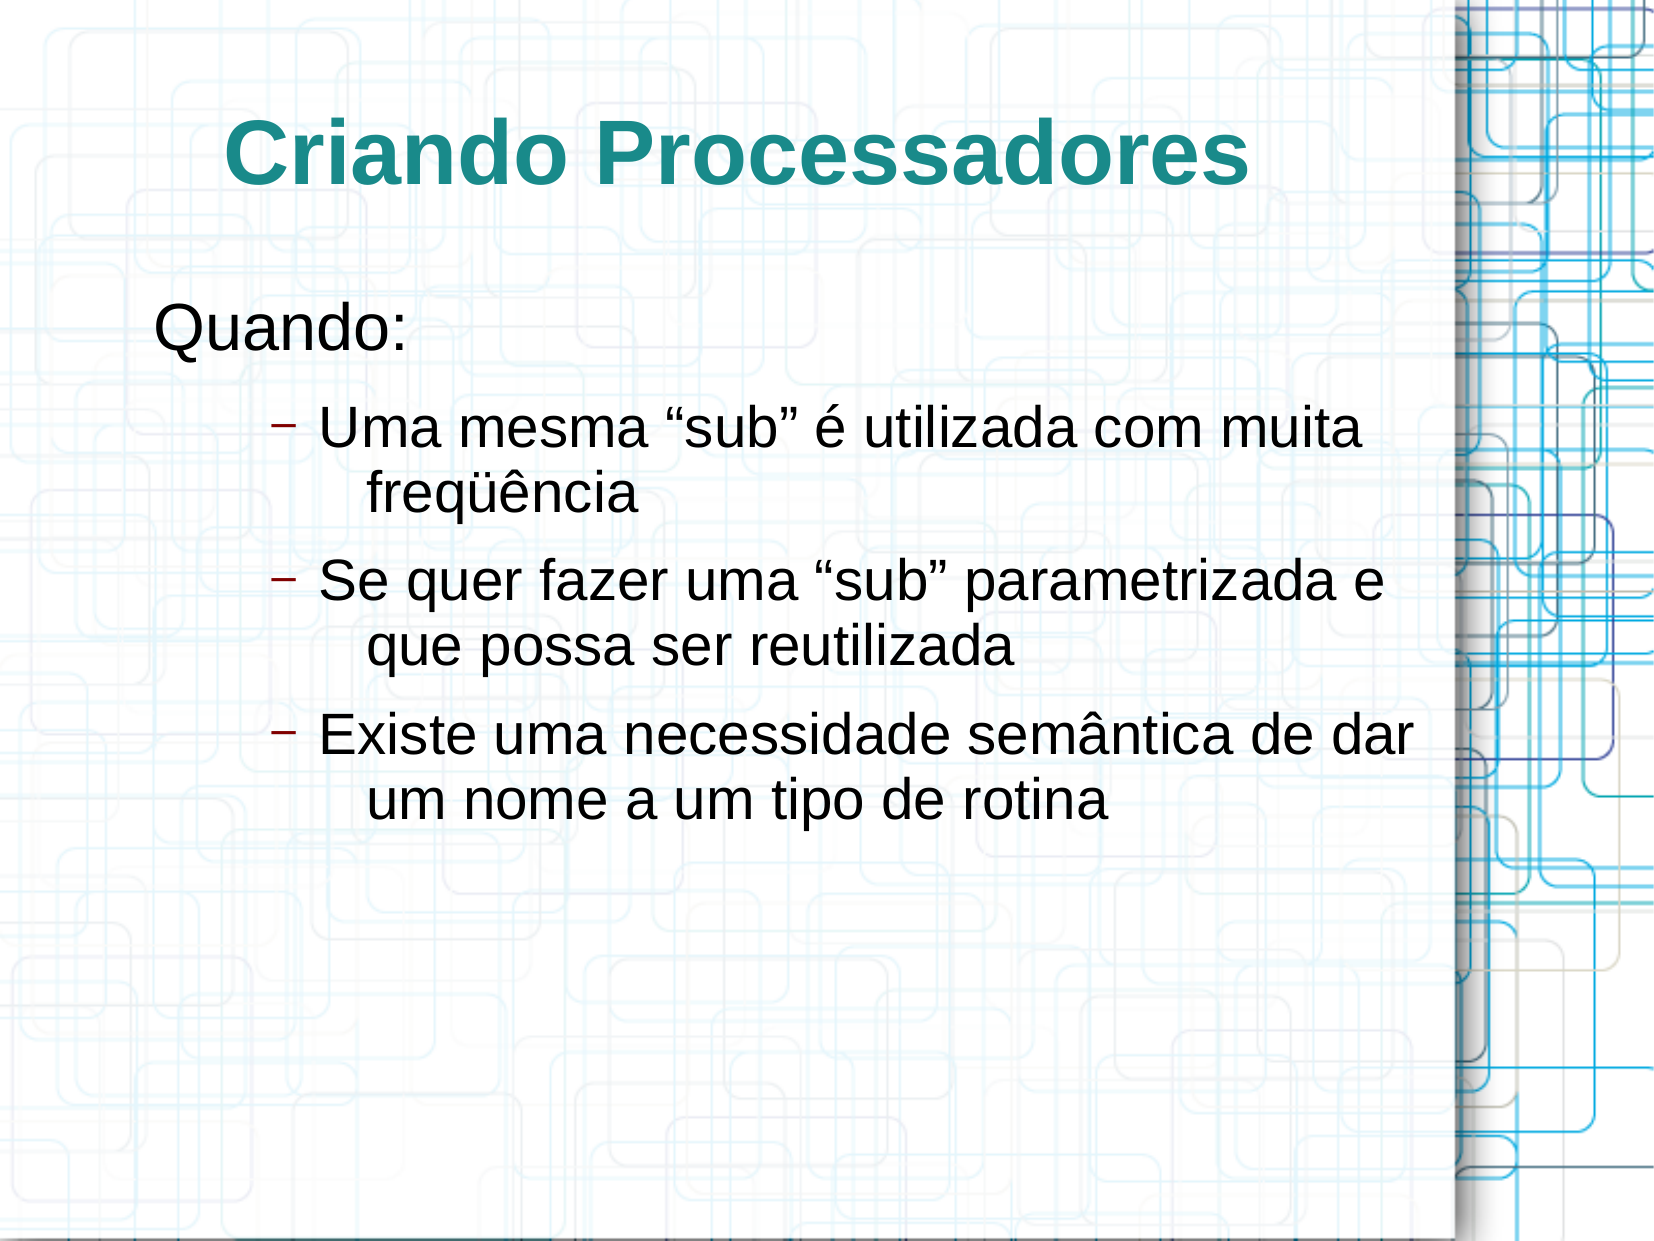

# Criando Processadores
Quando:
Uma mesma “sub” é utilizada com muita freqüência
Se quer fazer uma “sub” parametrizada e que possa ser reutilizada
Existe uma necessidade semântica de dar um nome a um tipo de rotina